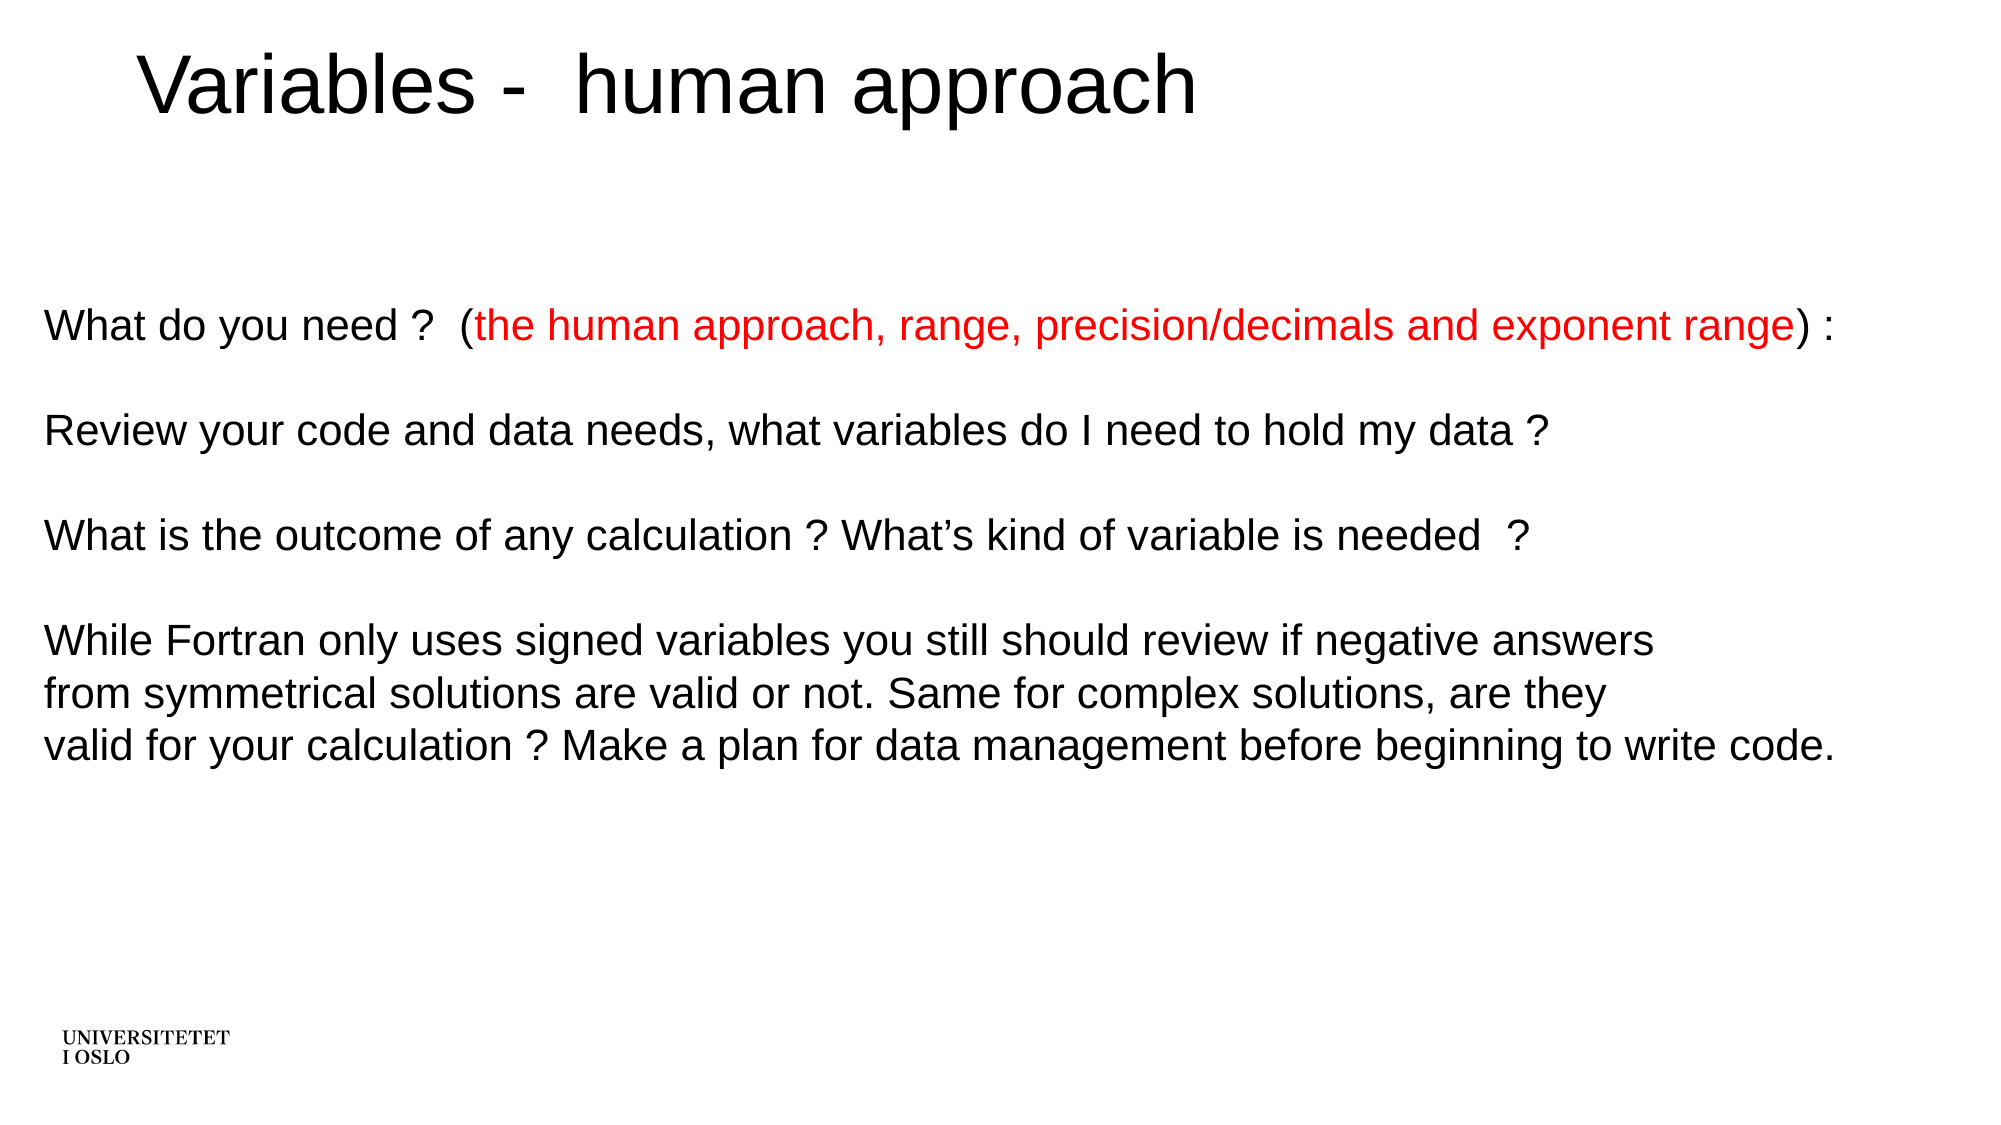

# Variables -  human approach
What do you need ? (the human approach, range, precision/decimals and exponent range) :
Review your code and data needs, what variables do I need to hold my data ?
What is the outcome of any calculation ? What’s kind of variable is needed ?
While Fortran only uses signed variables you still should review if negative answers
from symmetrical solutions are valid or not. Same for complex solutions, are they
valid for your calculation ? Make a plan for data management before beginning to write code.